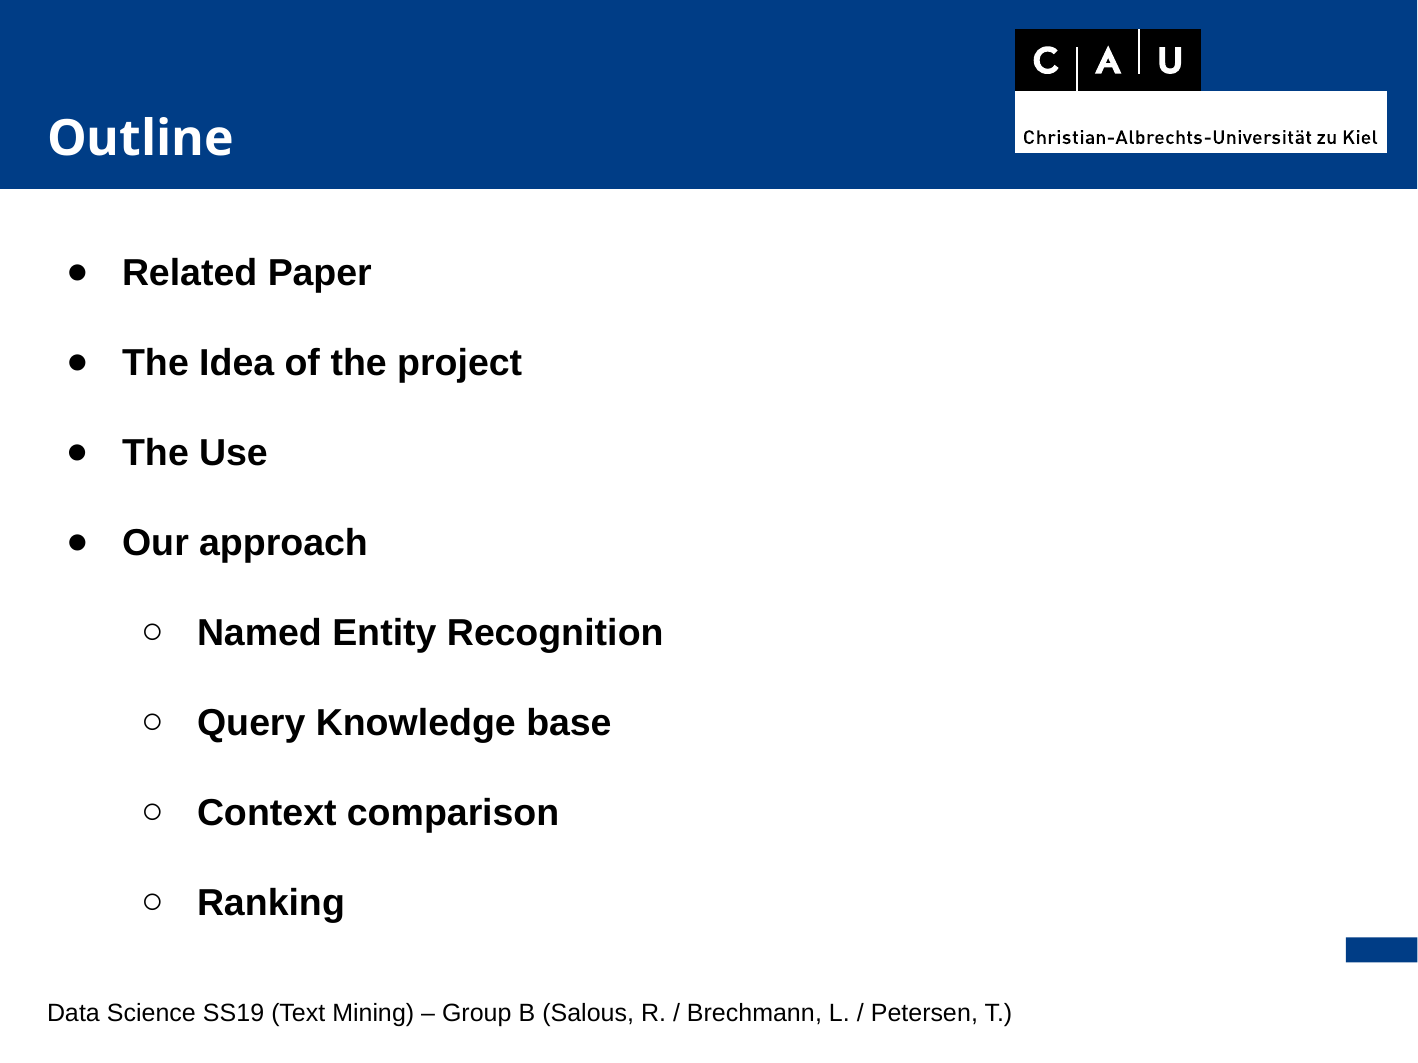

Outline
Related Paper
The Idea of the project
The Use
Our approach
Named Entity Recognition
Query Knowledge base
Context comparison
Ranking
Data Science SS19 (Text Mining) – Group B (Salous, R. / Brechmann, L. / Petersen, T.)